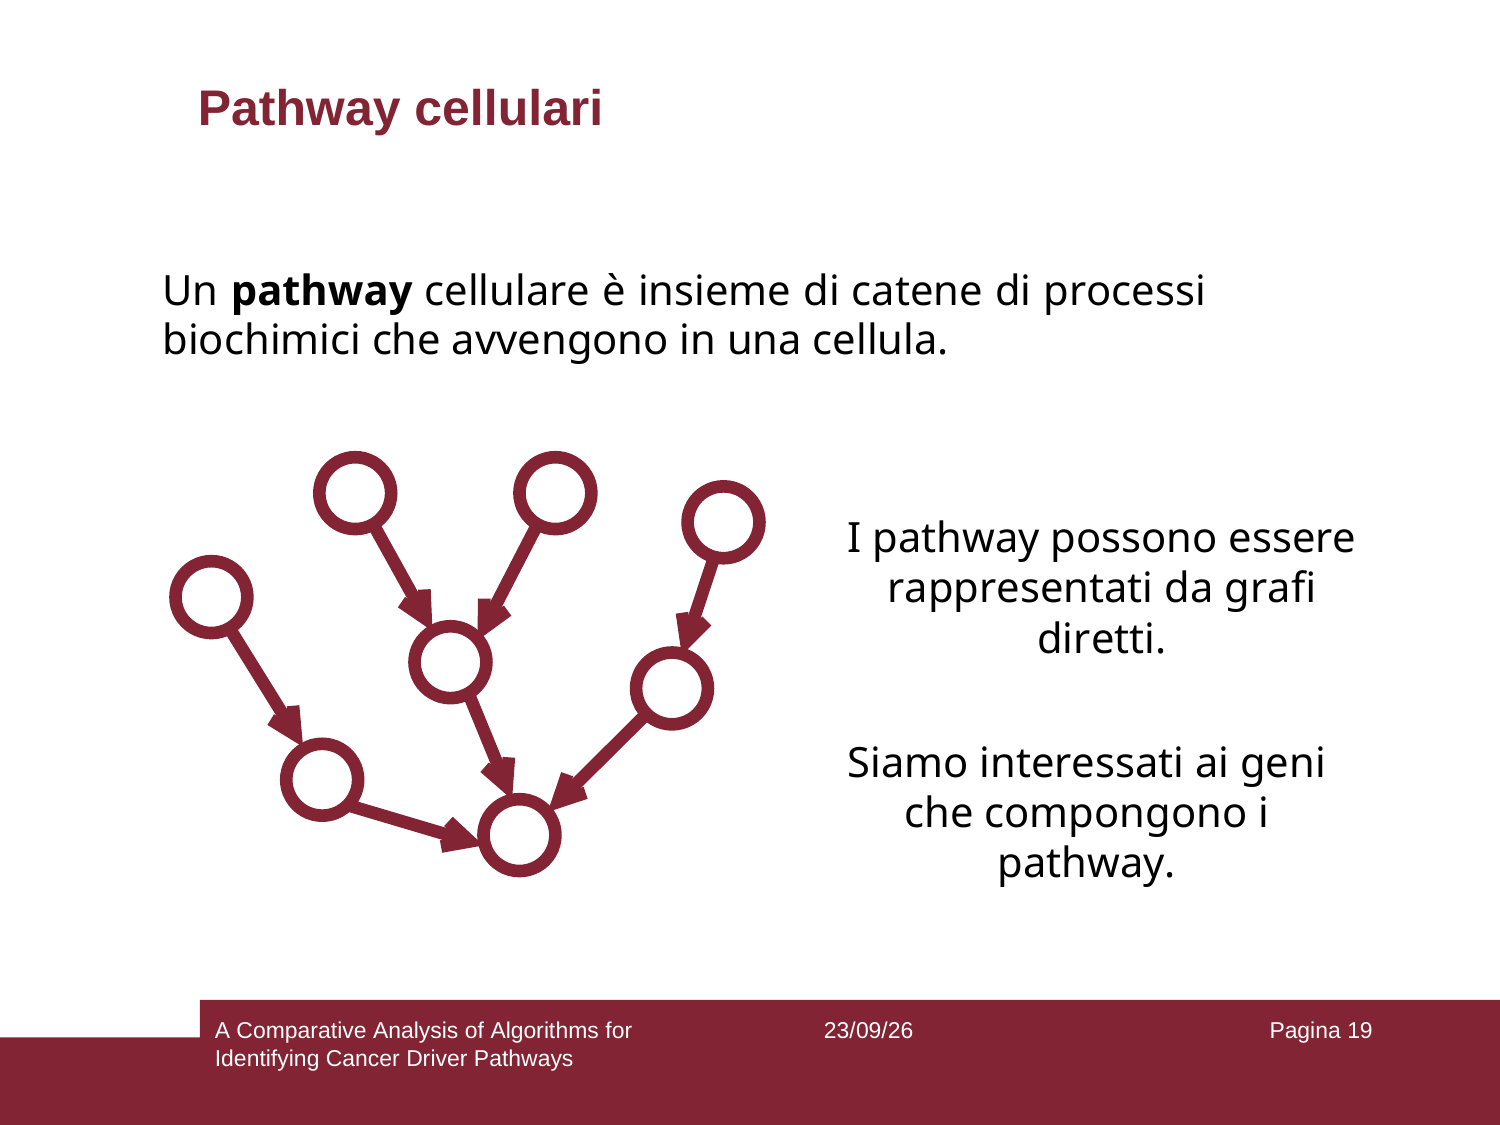

# Pathway cellulari
Un pathway cellulare è insieme di catene di processi biochimici che avvengono in una cellula.
I pathway possono essere rappresentati da grafi diretti.
Siamo interessati ai geni che compongono i pathway.
A Comparative Analysis of Algorithms for Identifying Cancer Driver Pathways
Pagina